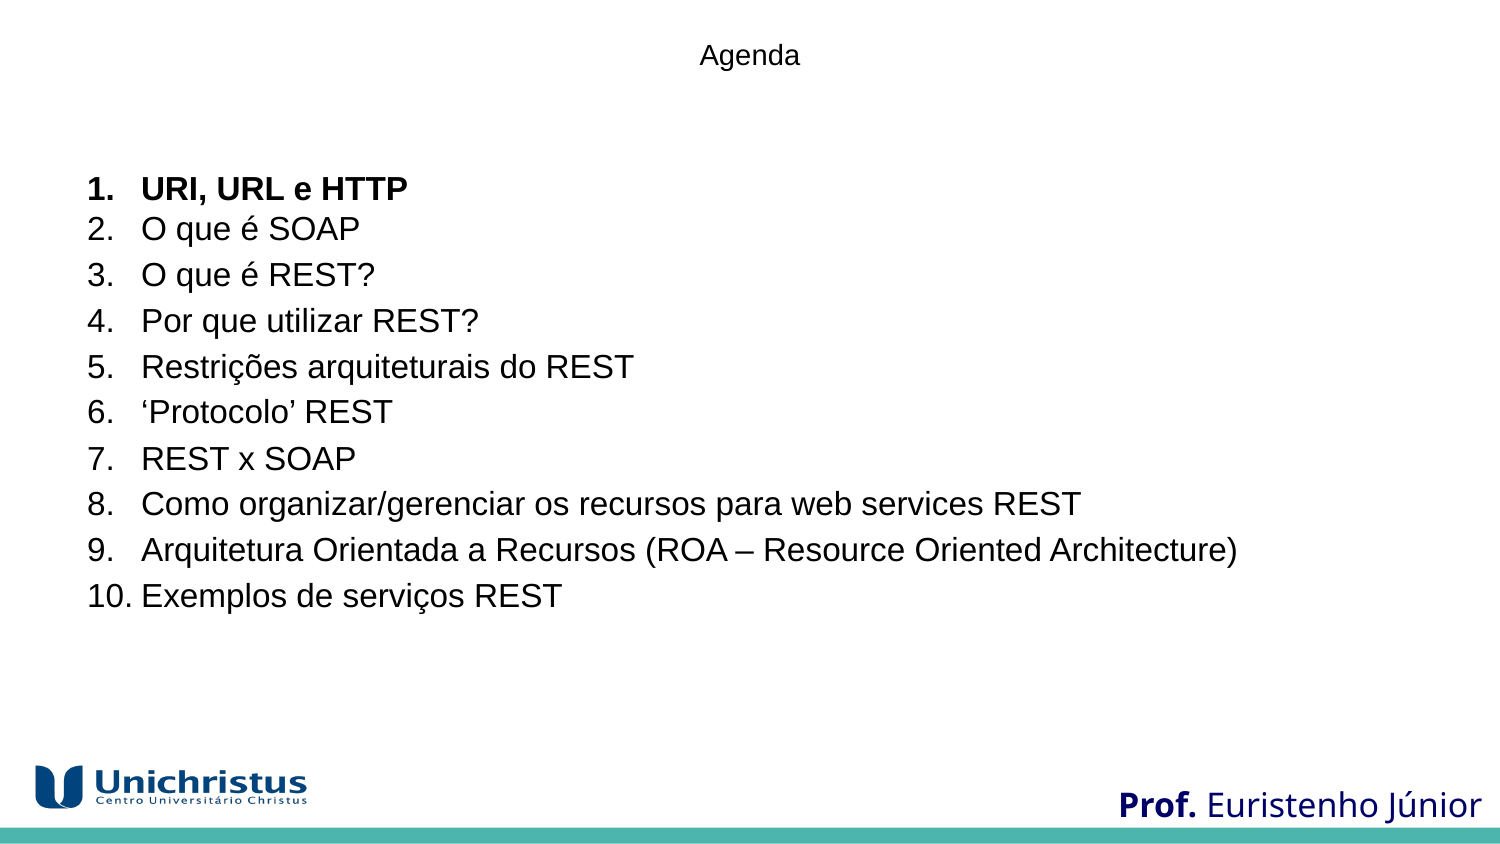

# Agenda
URI, URL e HTTP
O que é SOAP
O que é REST?
Por que utilizar REST?
Restrições arquiteturais do REST
‘Protocolo’ REST
REST x SOAP
Como organizar/gerenciar os recursos para web services REST
Arquitetura Orientada a Recursos (ROA – Resource Oriented Architecture)
Exemplos de serviços REST
Prof. Euristenho Júnior